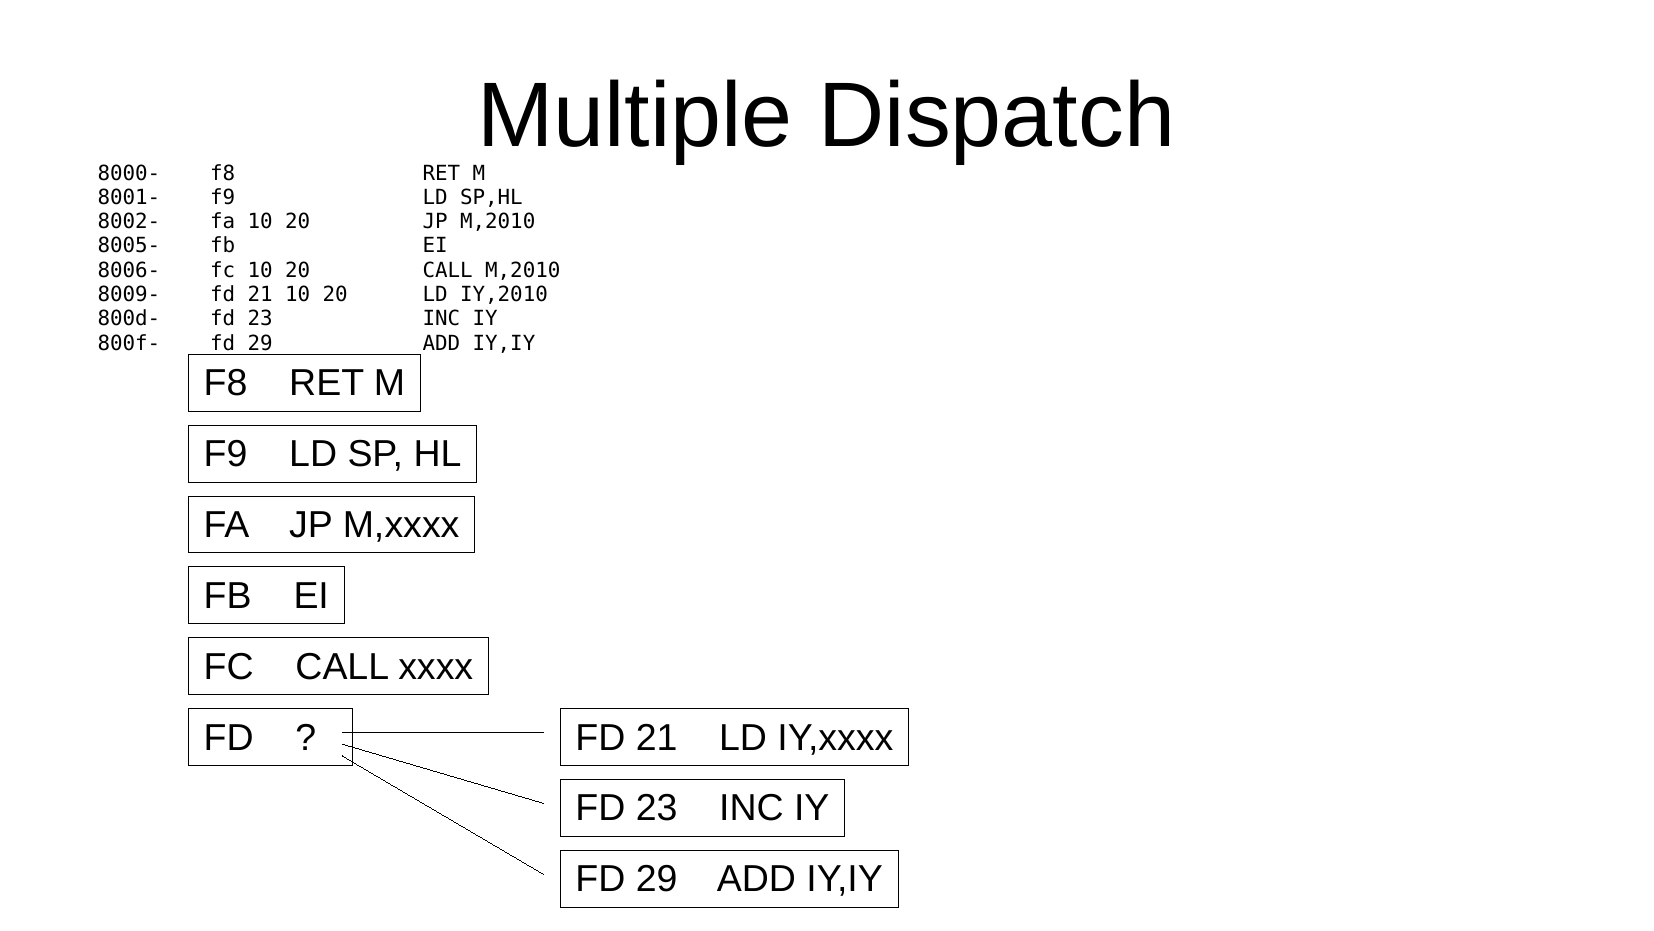

# Multiple Dispatch
8000- f8 RET M
8001- f9 LD SP,HL
8002- fa 10 20 JP M,2010
8005- fb EI
8006- fc 10 20 CALL M,2010
8009- fd 21 10 20 LD IY,2010
800d- fd 23 INC IY
800f- fd 29 ADD IY,IY
F8 RET M
F9 LD SP, HL
FA JP M,xxxx
FB EI
FC CALL xxxx
FD ?
FD 21 LD IY,xxxx
FD 23 INC IY
FD 29 ADD IY,IY